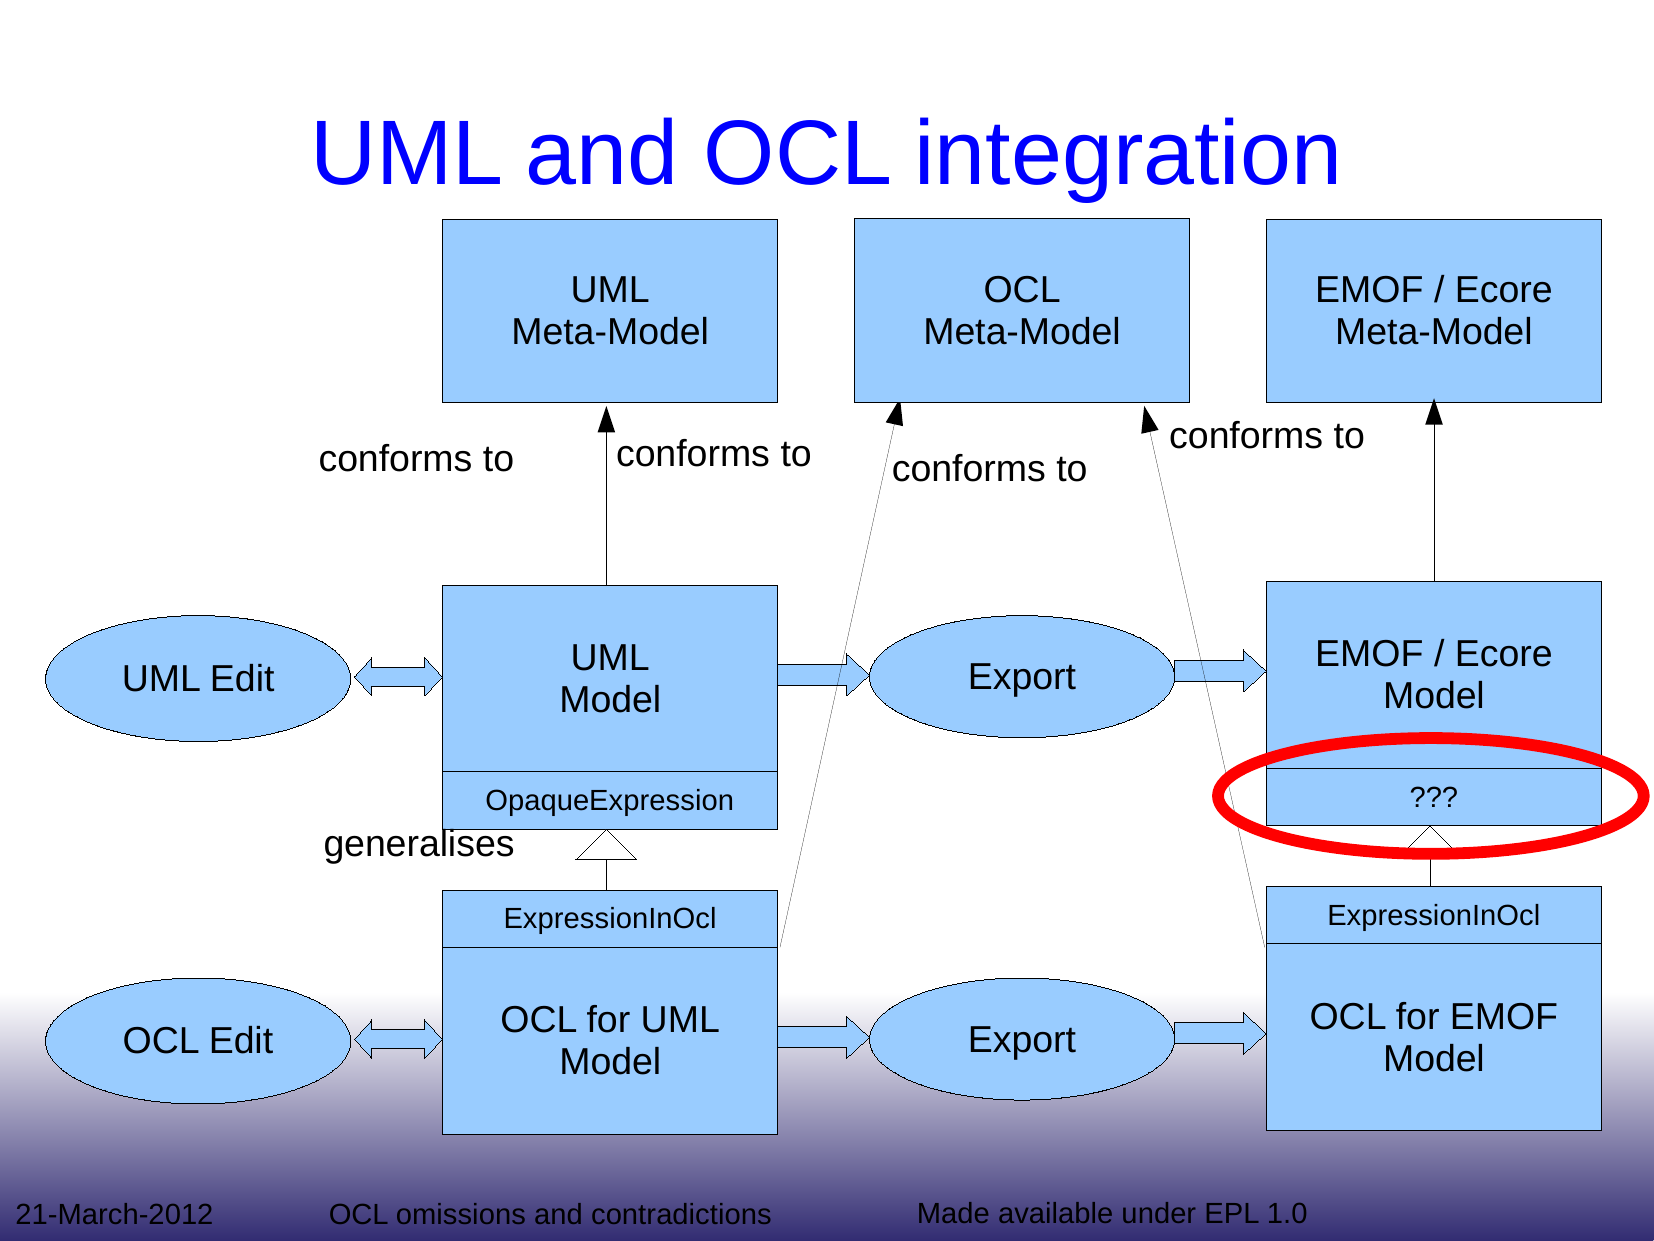

# UML and OCL integration
OCL
Meta-Model
conforms to
conforms to
OCL for EMOF
Model
UML
Model
OCL for UML
Model
OCL Edit
Export
UML
Meta-Model
EMOF / Ecore
Meta-Model
conforms to
conforms to
EMOF / Ecore
Model
UML
Model
UML
Model
UML Edit
Export
???
ExpressionInOcl
OpaqueExpression
generalises
ExpressionInOcl
21-March-2012
OCL omissions and contradictions